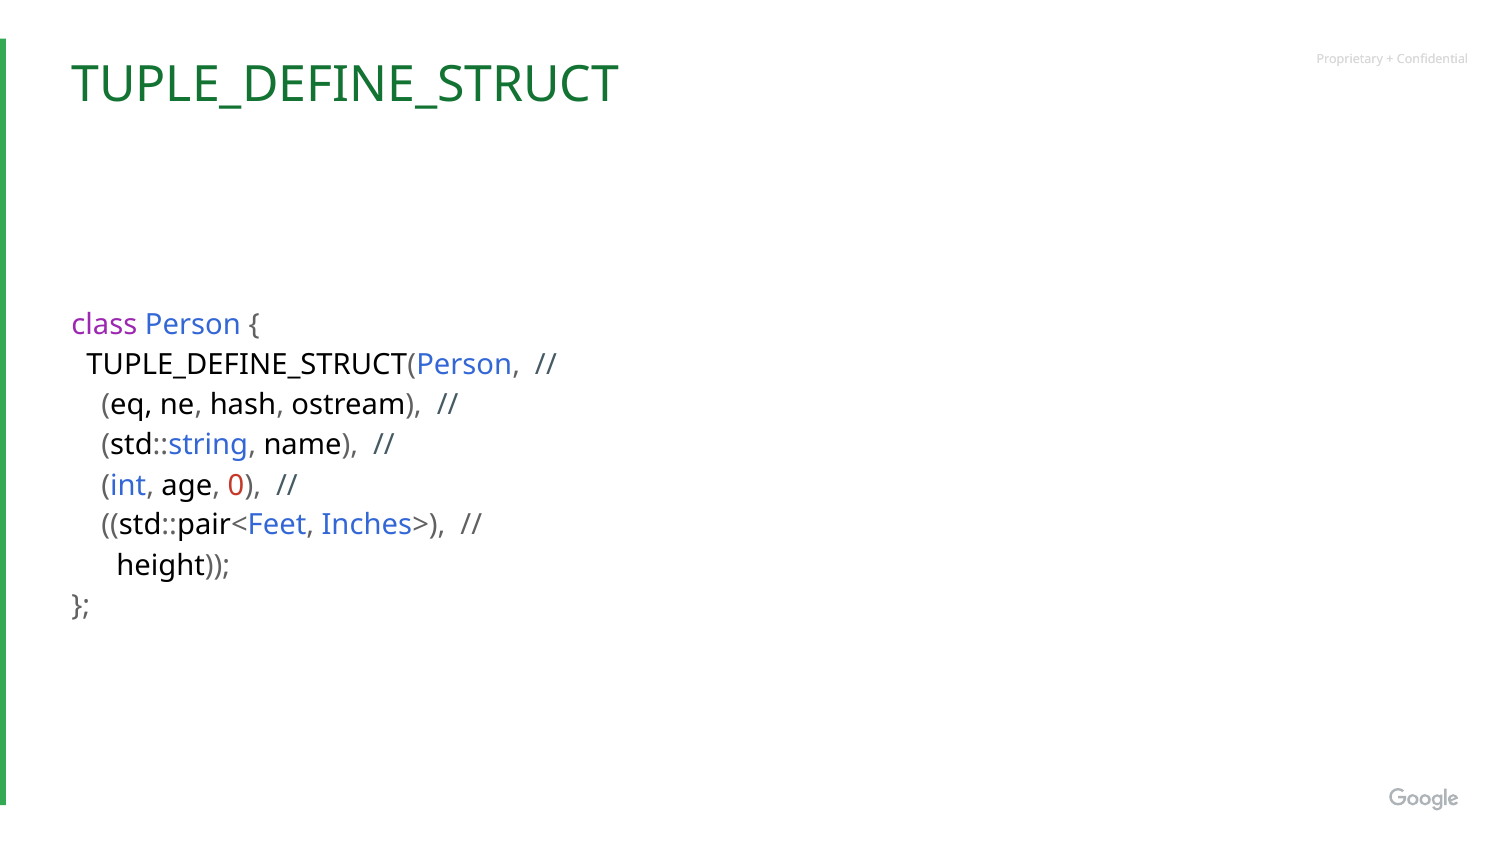

TUPLE_DEFINE_STRUCT
# class Person {
 TUPLE_DEFINE_STRUCT(Person, //
 (eq, ne, hash, ostream), //
 (std::string, name), //
 (int, age, 0), //
 ((std::pair<Feet, Inches>), //
 height));
};